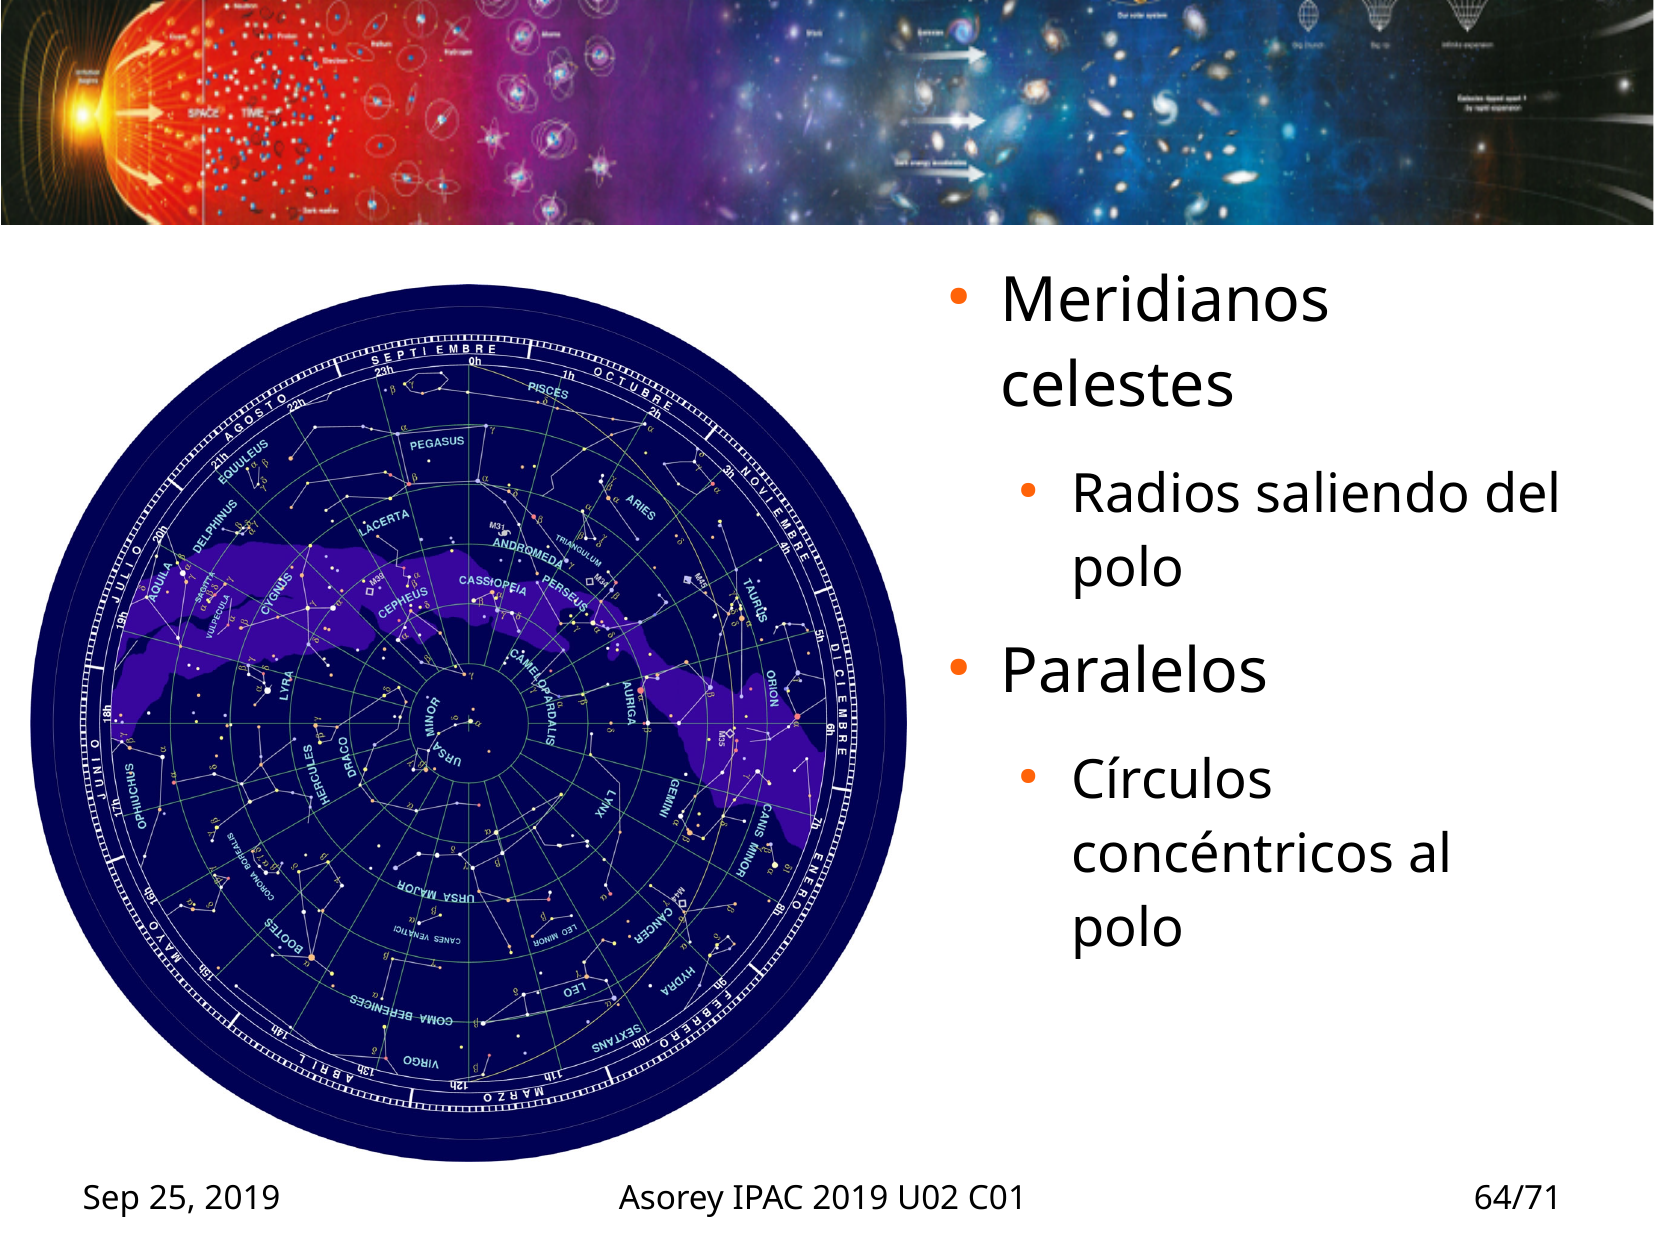

#
Meridianos celestes
Radios saliendo del polo
Paralelos
Círculos concéntricos al polo
Sep 25, 2019
Asorey IPAC 2019 U02 C01
64